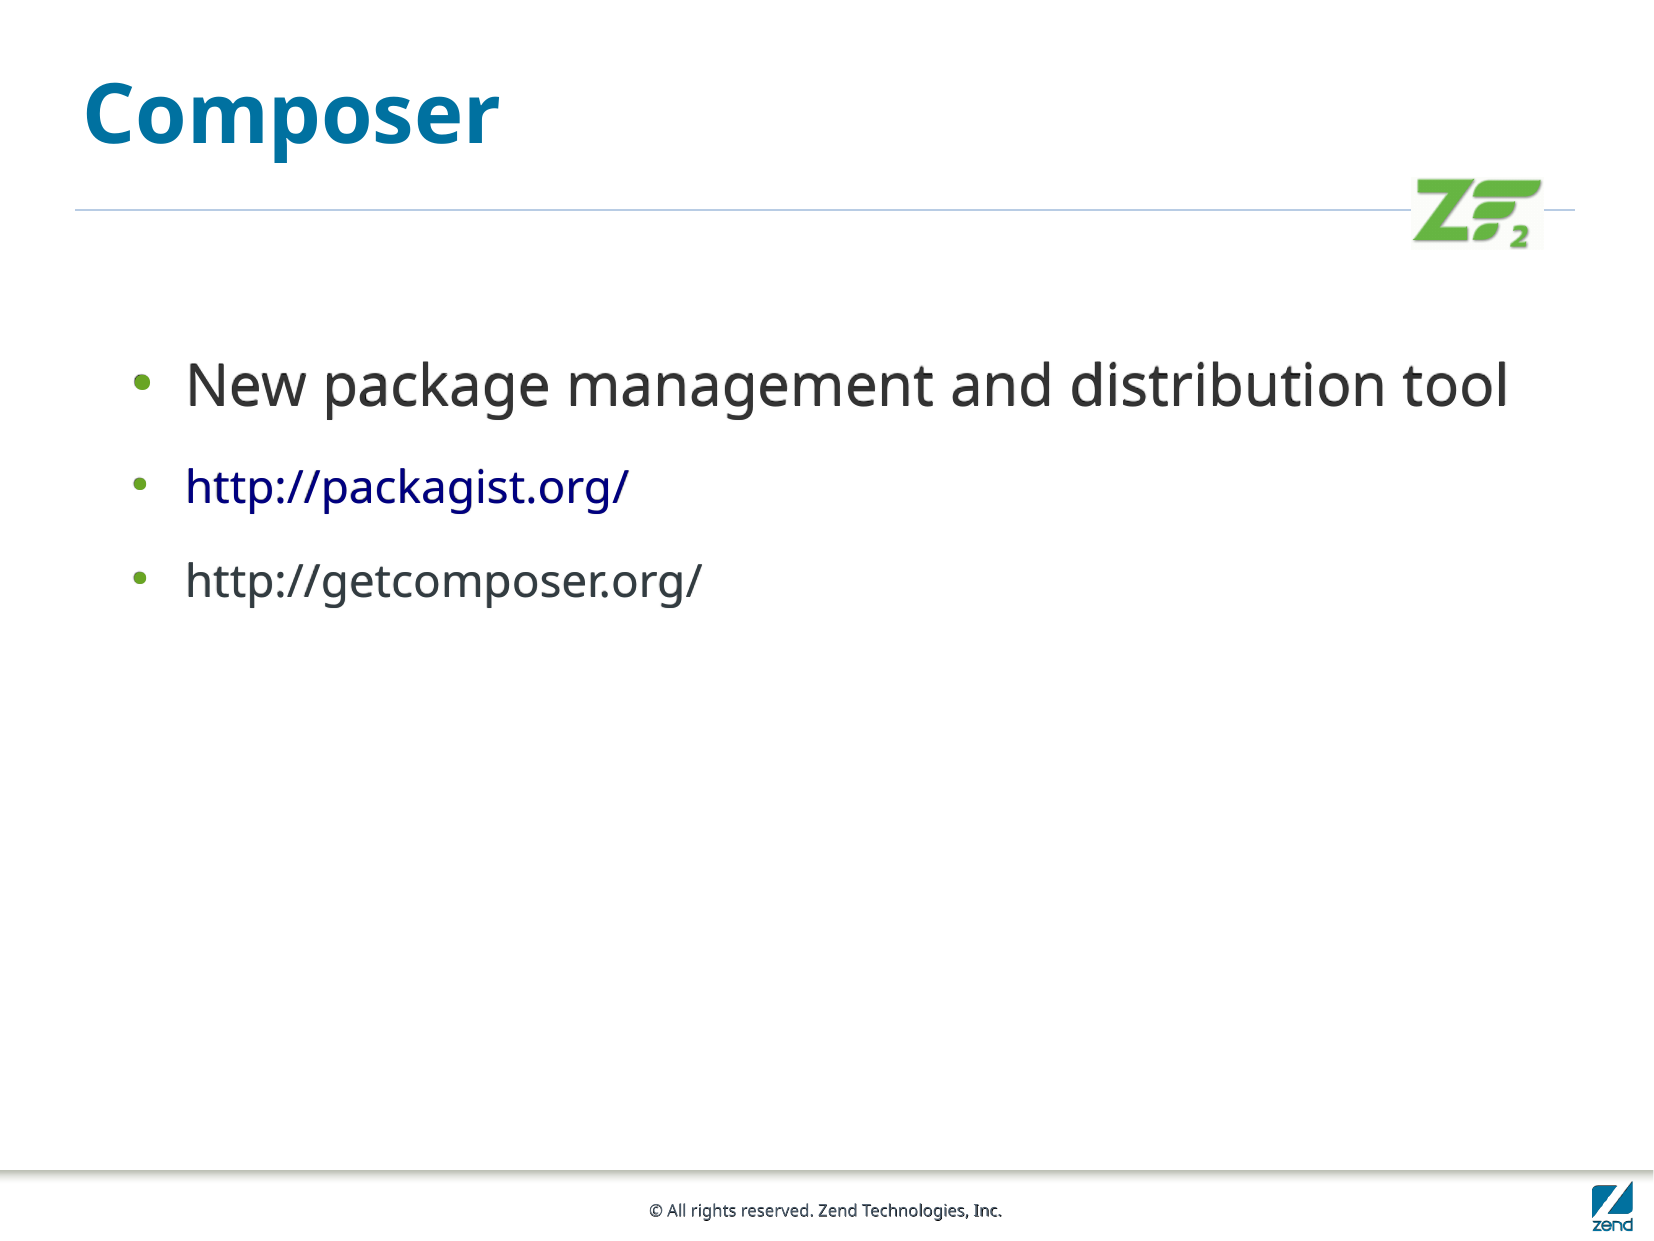

# Composer
New package management and distribution tool
http://packagist.org/
http://getcomposer.org/